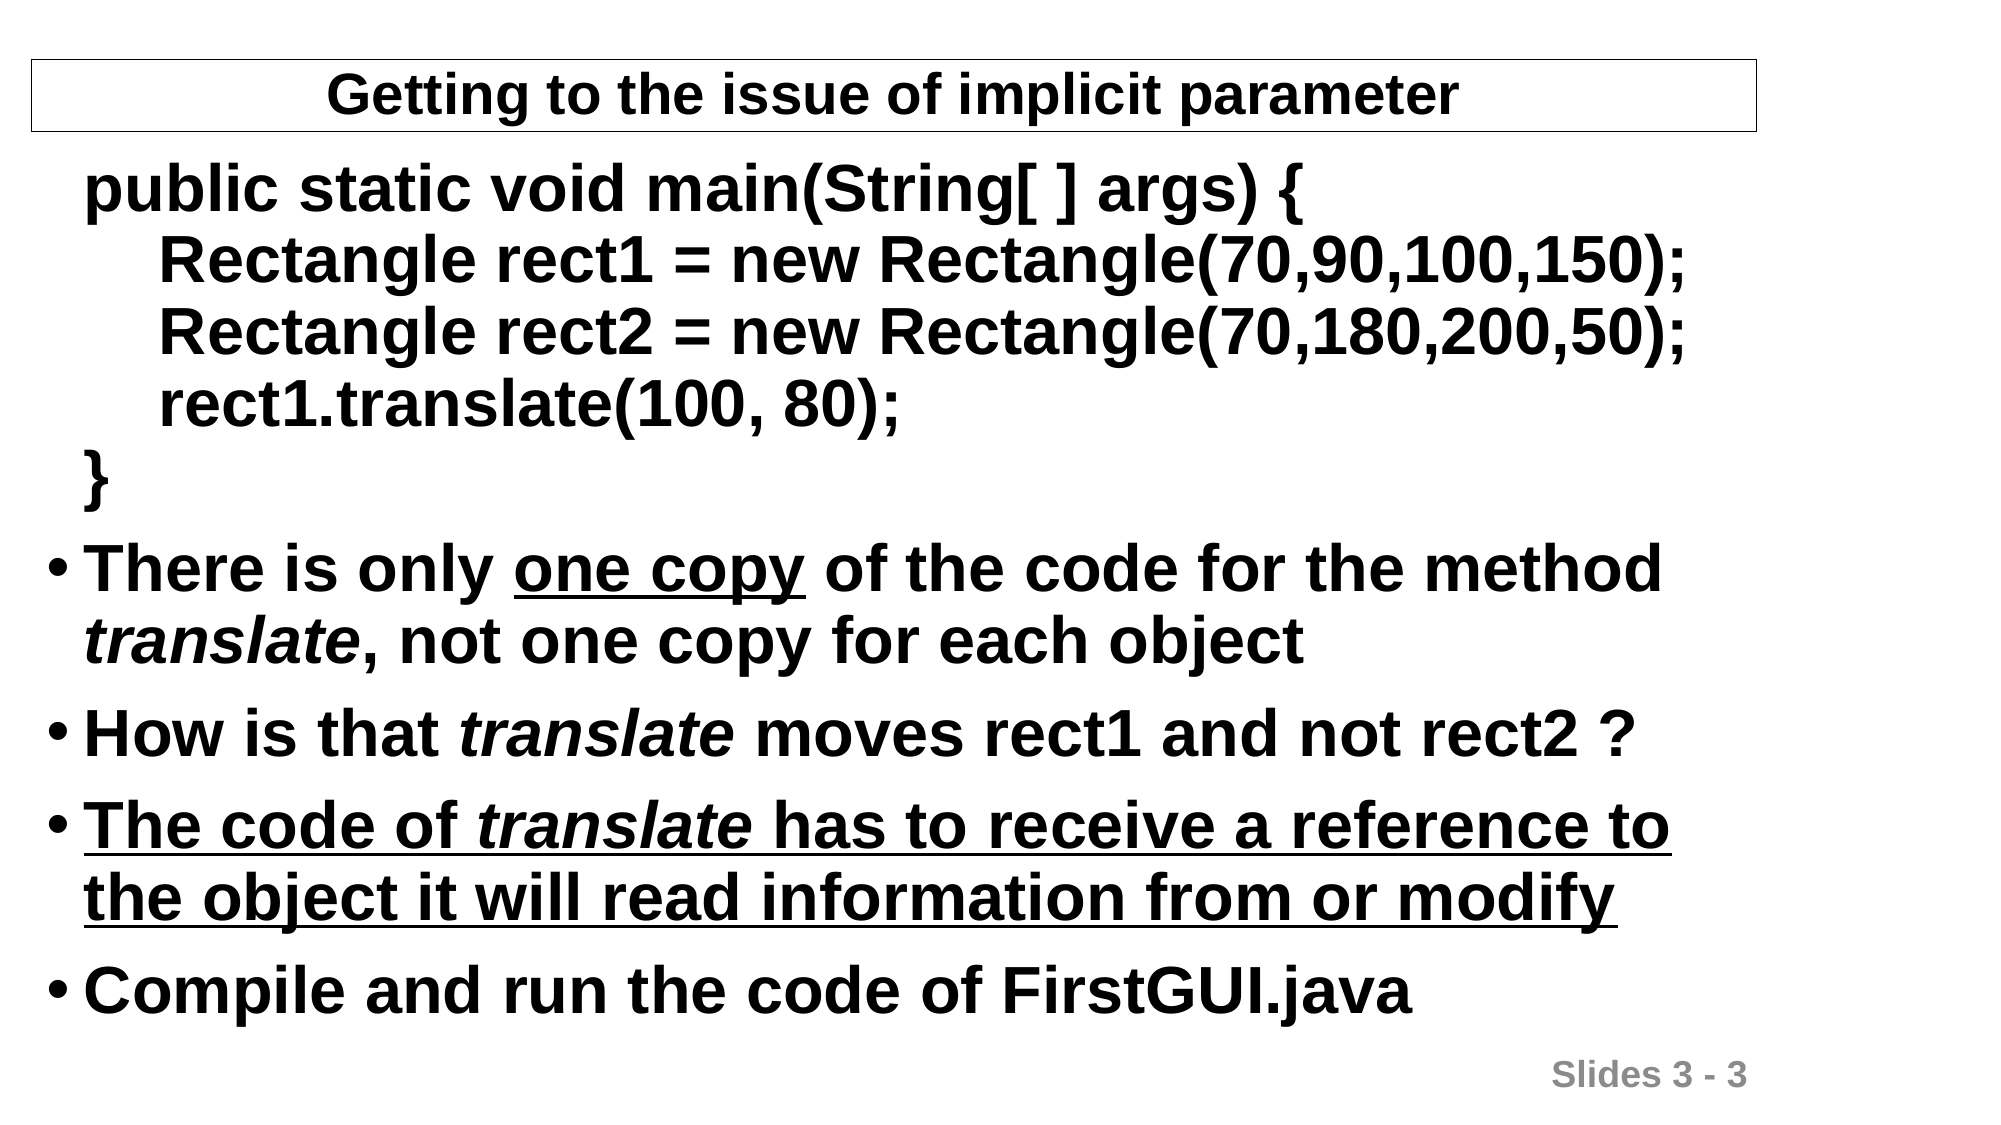

# Getting to the issue of implicit parameter
	public static void main(String[ ] args) {
	Rectangle rect1 = new Rectangle(70,90,100,150);
	Rectangle rect2 = new Rectangle(70,180,200,50);
	rect1.translate(100, 80);
}
There is only one copy of the code for the method translate, not one copy for each object
How is that translate moves rect1 and not rect2 ?
The code of translate has to receive a reference to the object it will read information from or modify
Compile and run the code of FirstGUI.java
Slides 3 -